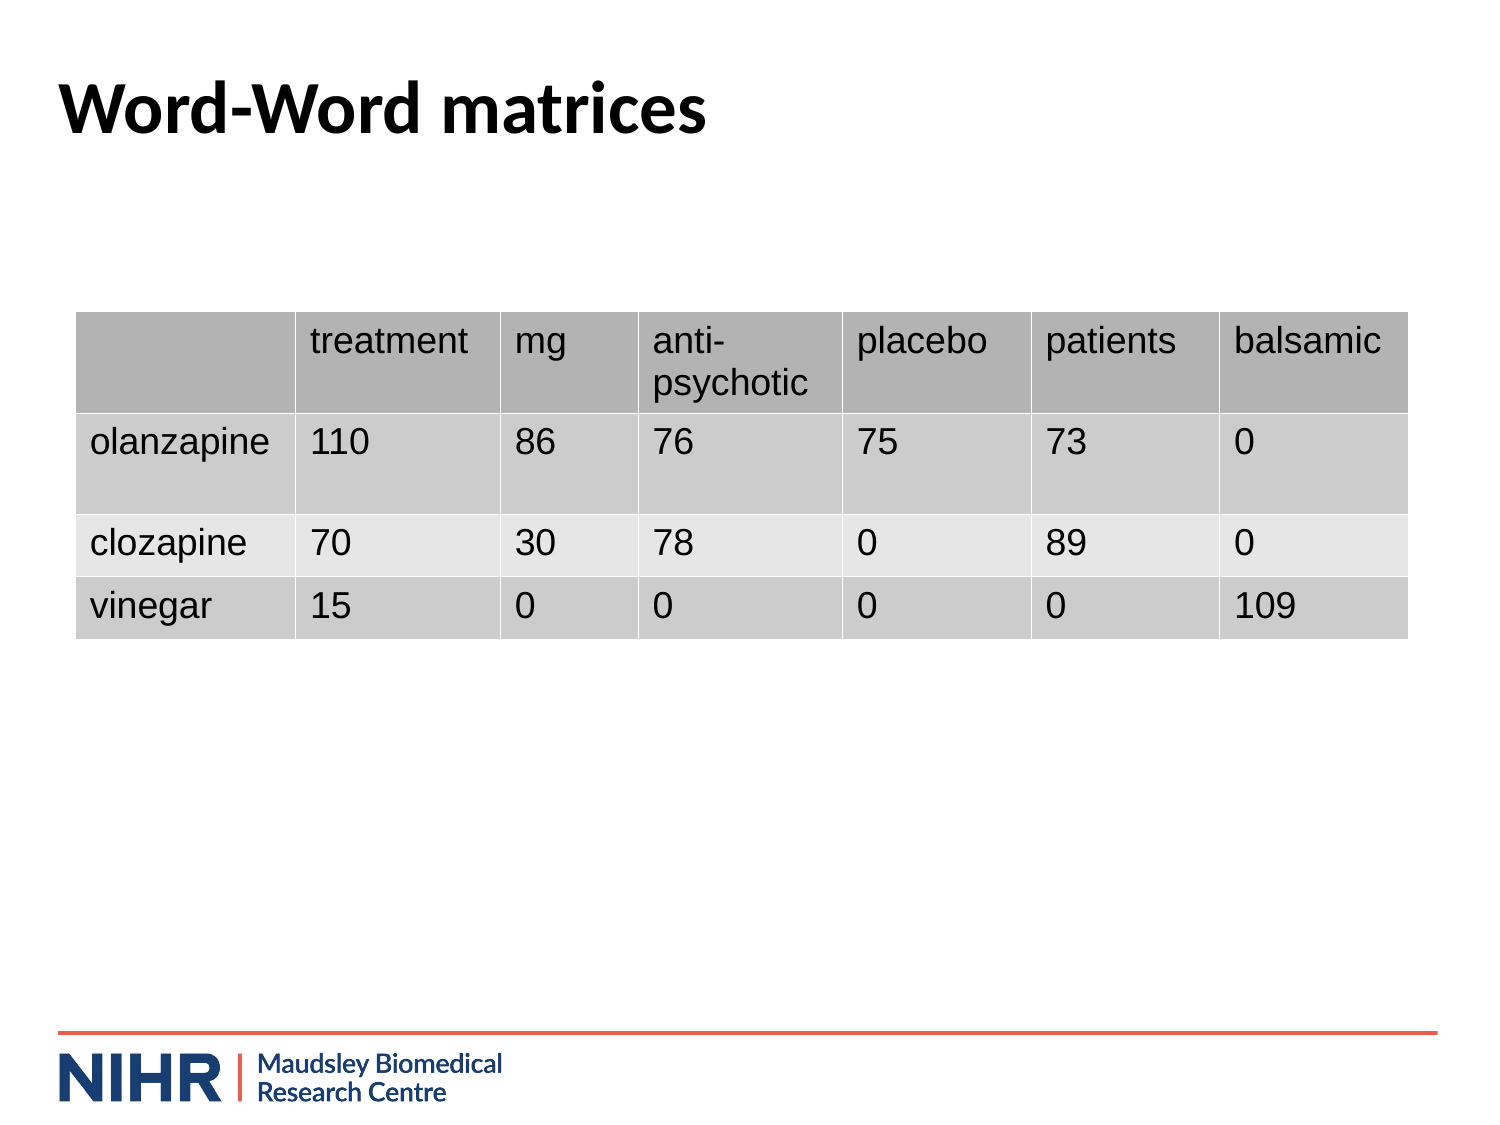

# Word-Word matrices
| | treatment | mg | anti- psychotic | placebo | patients | balsamic |
| --- | --- | --- | --- | --- | --- | --- |
| olanzapine | 110 | 86 | 76 | 75 | 73 | 0 |
| clozapine | 70 | 30 | 78 | 0 | 89 | 0 |
| vinegar | 15 | 0 | 0 | 0 | 0 | 109 |